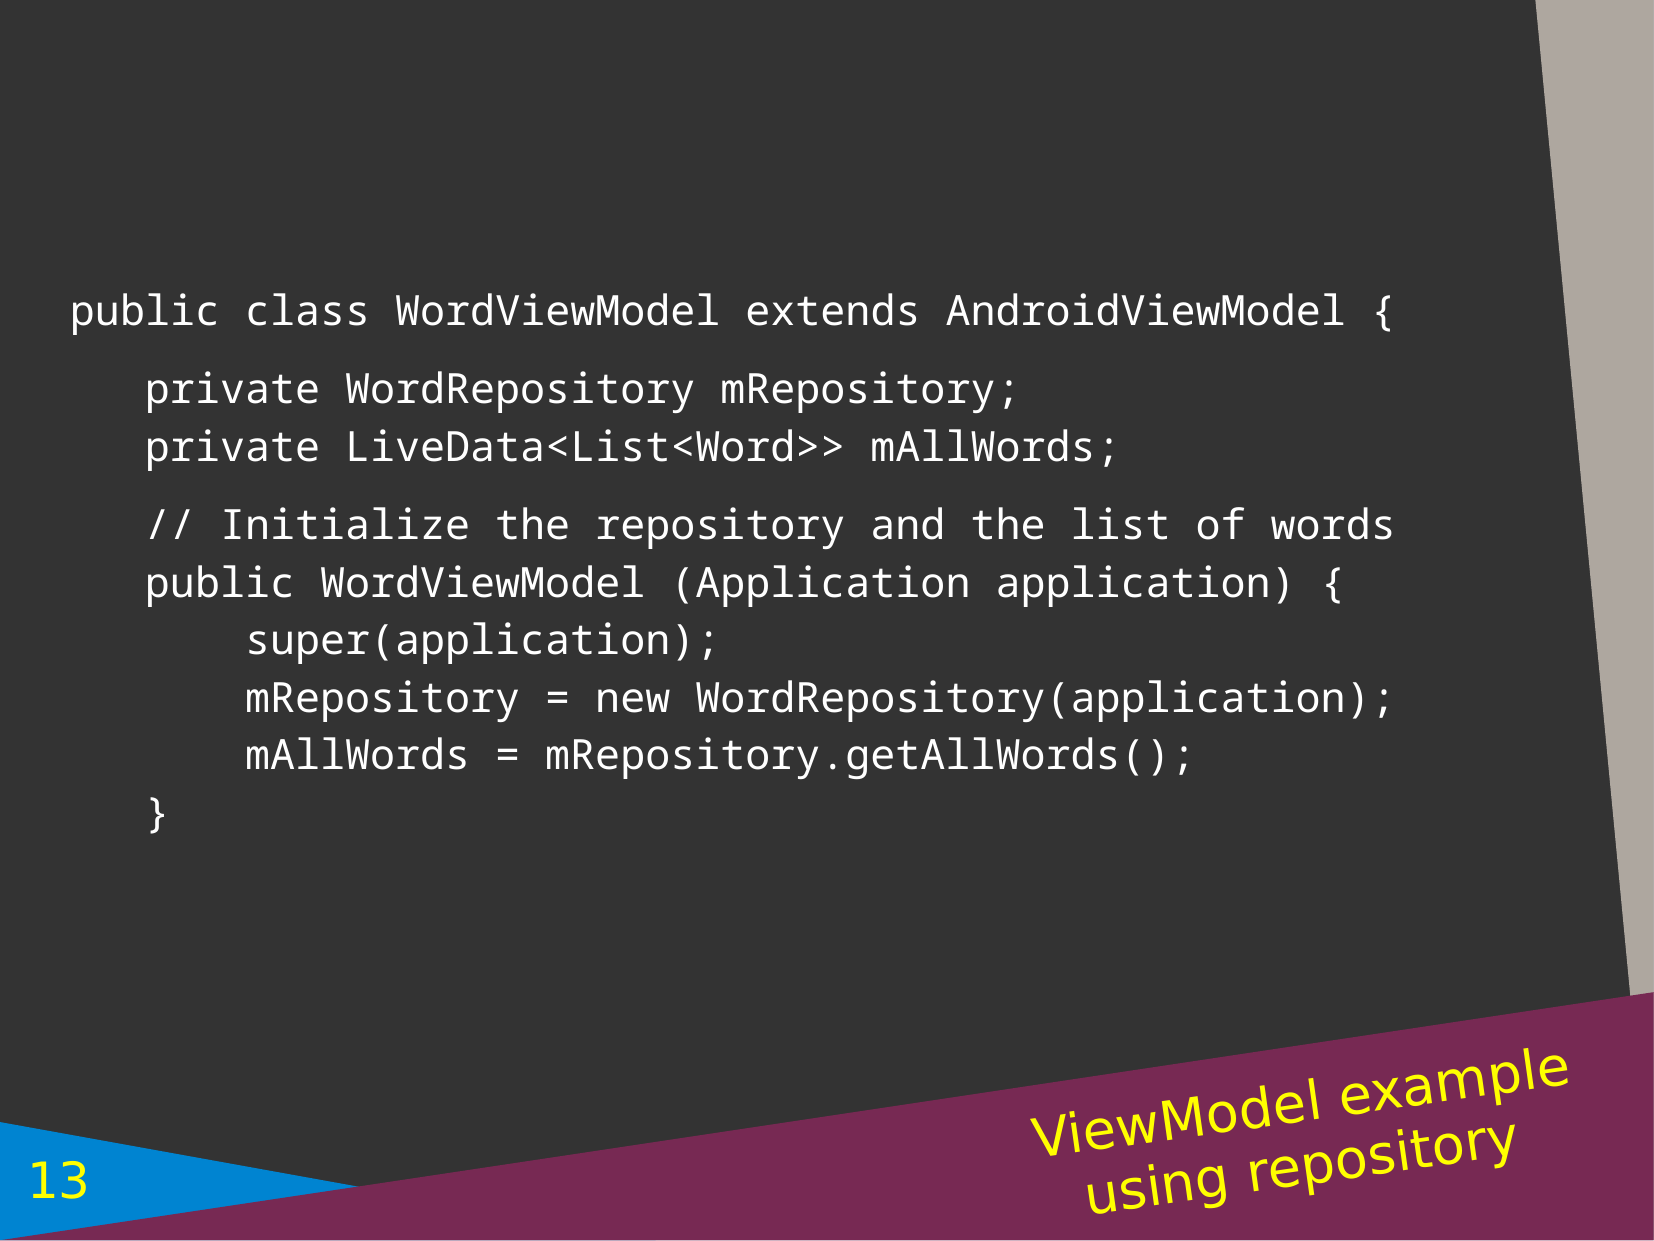

public class WordViewModel extends AndroidViewModel {
 private WordRepository mRepository;
 private LiveData<List<Word>> mAllWords;
 // Initialize the repository and the list of words
 public WordViewModel (Application application) {
 super(application);
 mRepository = new WordRepository(application);
 mAllWords = mRepository.getAllWords();
 }
# ViewModel example using repository
13